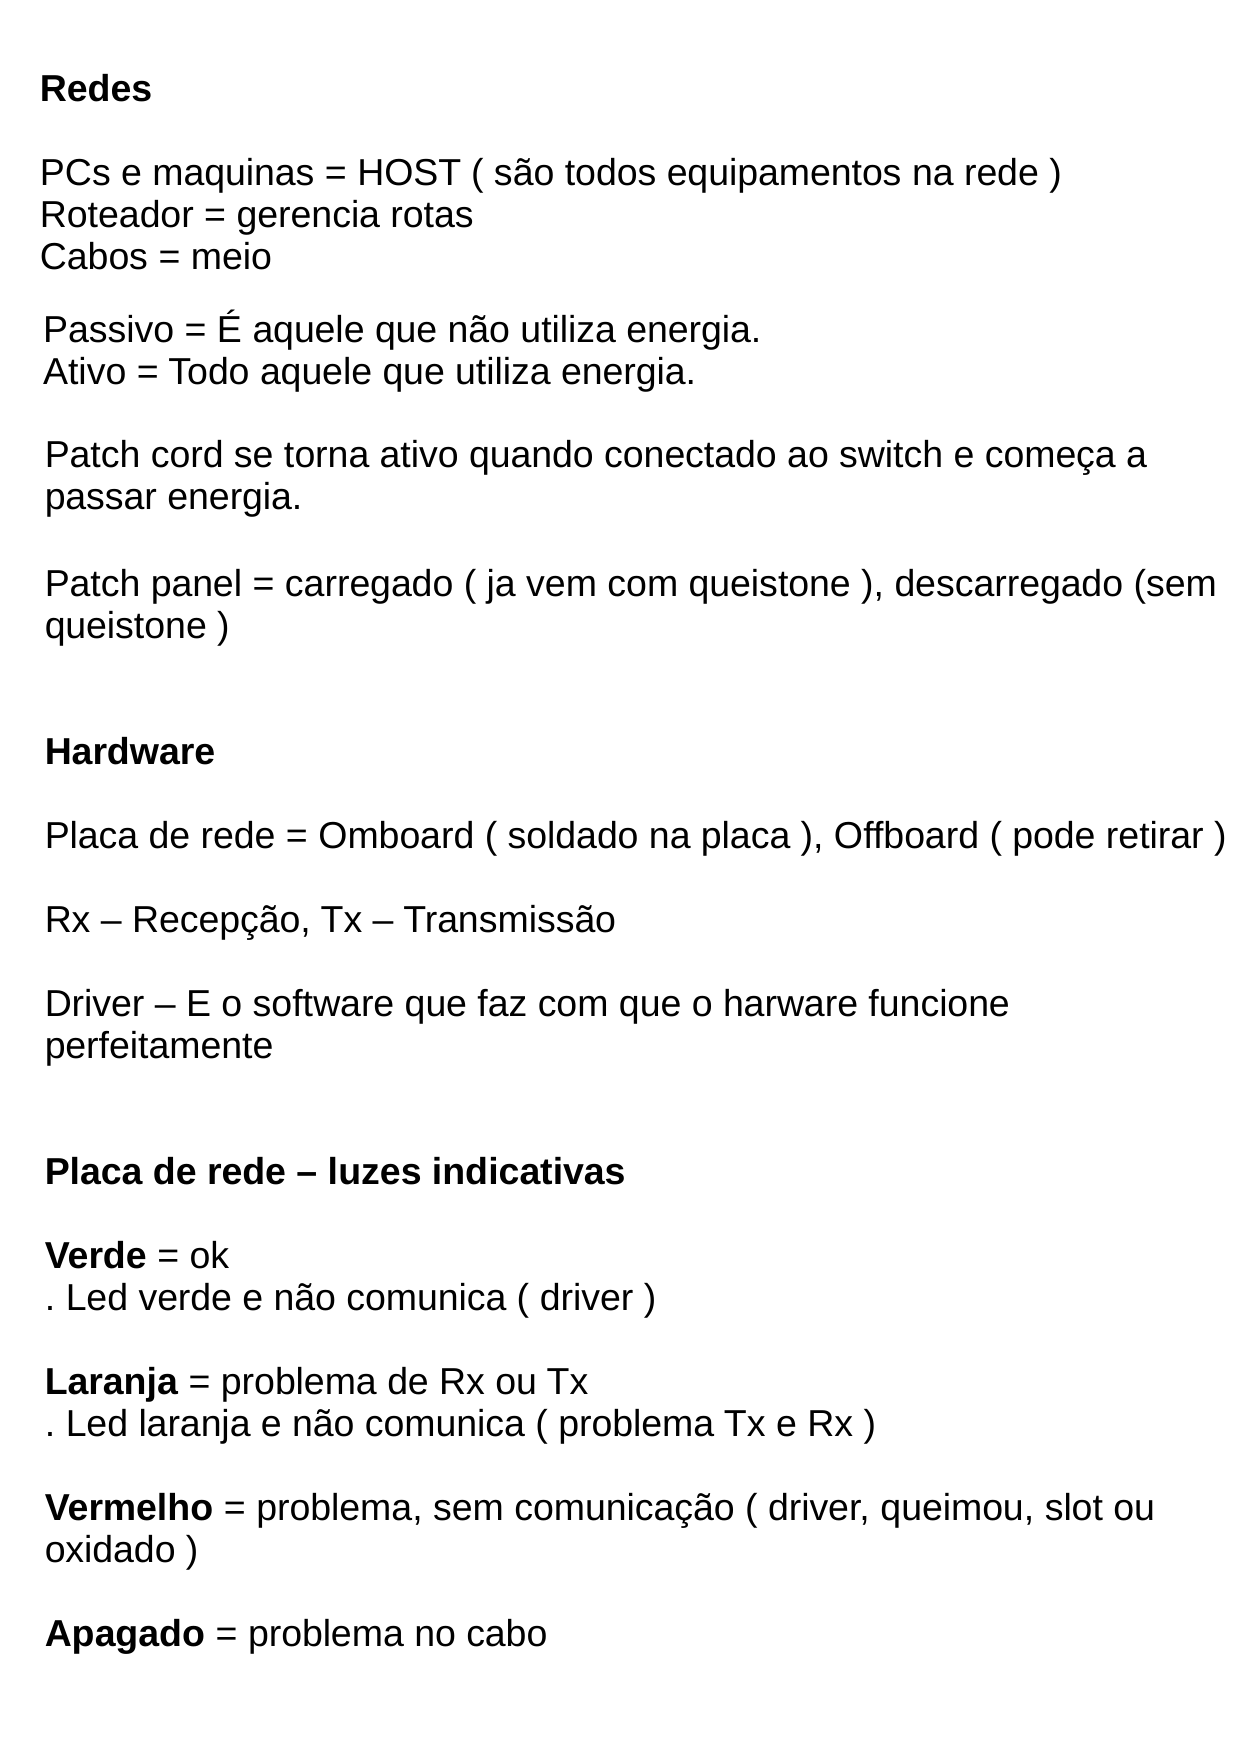

Redes
PCs e maquinas = HOST ( são todos equipamentos na rede )
Roteador = gerencia rotas
Cabos = meio
Passivo = É aquele que não utiliza energia.
Ativo = Todo aquele que utiliza energia.
Patch cord se torna ativo quando conectado ao switch e começa a passar energia.
Patch panel = carregado ( ja vem com queistone ), descarregado (sem queistone )
Hardware
Placa de rede = Omboard ( soldado na placa ), Offboard ( pode retirar )
Rx – Recepção, Tx – Transmissão
Driver – E o software que faz com que o harware funcione perfeitamente
Placa de rede – luzes indicativas
Verde = ok
. Led verde e não comunica ( driver )
Laranja = problema de Rx ou Tx
. Led laranja e não comunica ( problema Tx e Rx )
Vermelho = problema, sem comunicação ( driver, queimou, slot ou oxidado )
Apagado = problema no cabo